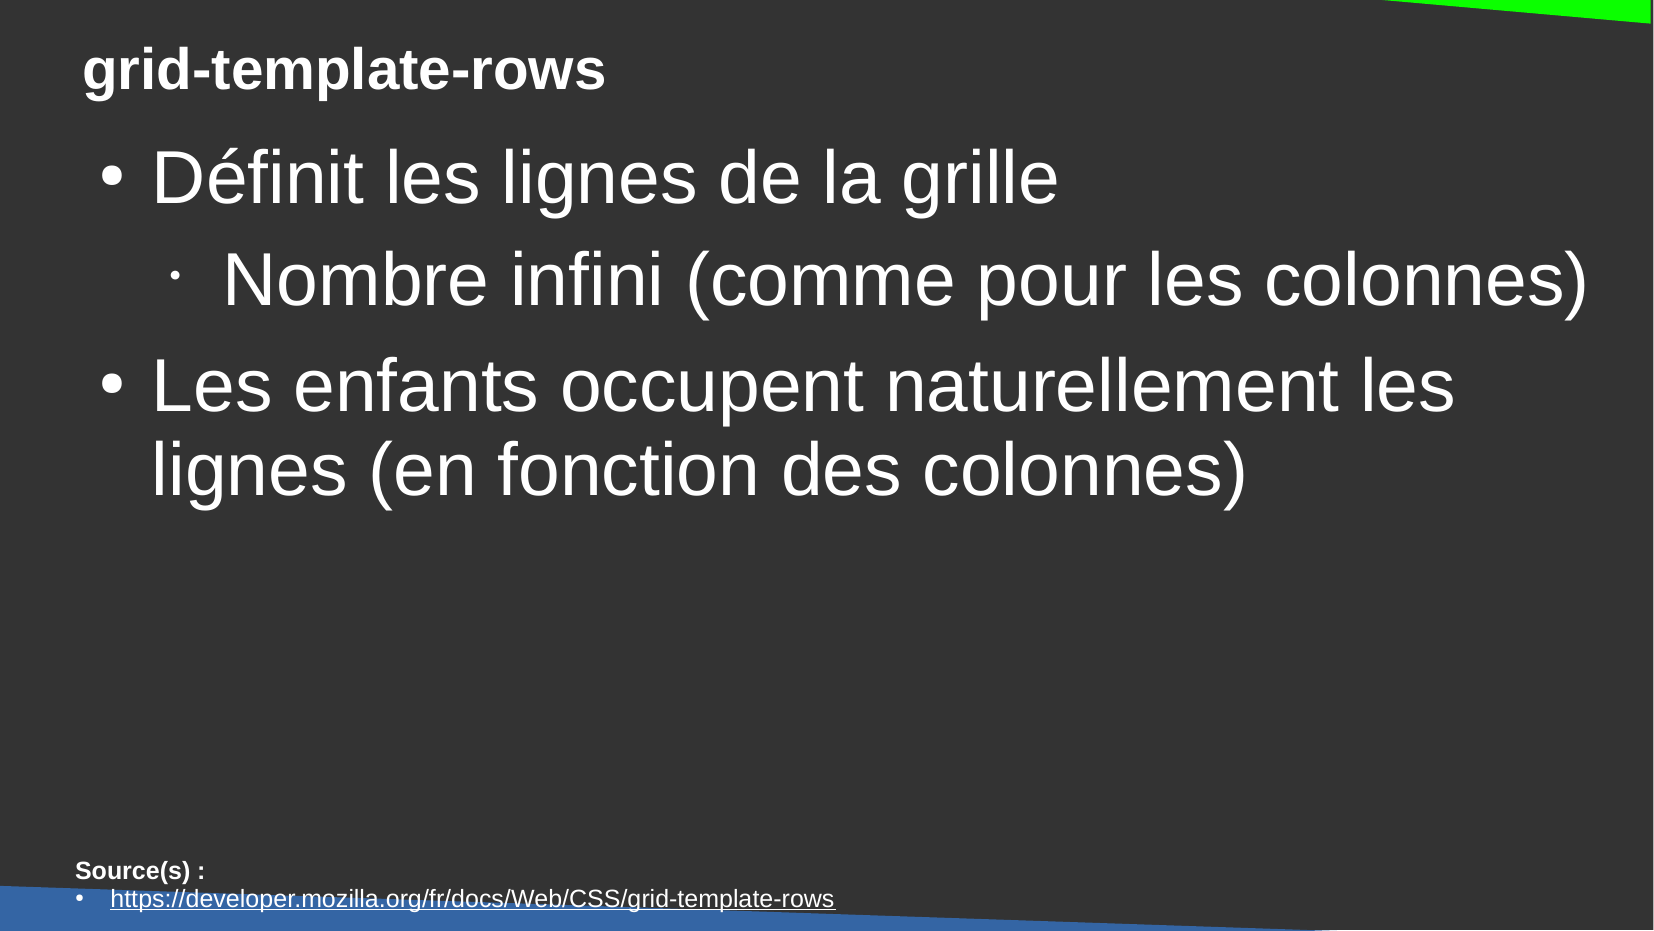

# grid-template-rows
Définit les lignes de la grille
Nombre infini (comme pour les colonnes)
Les enfants occupent naturellement les lignes (en fonction des colonnes)
Source(s) :
https://developer.mozilla.org/fr/docs/Web/CSS/grid-template-rows